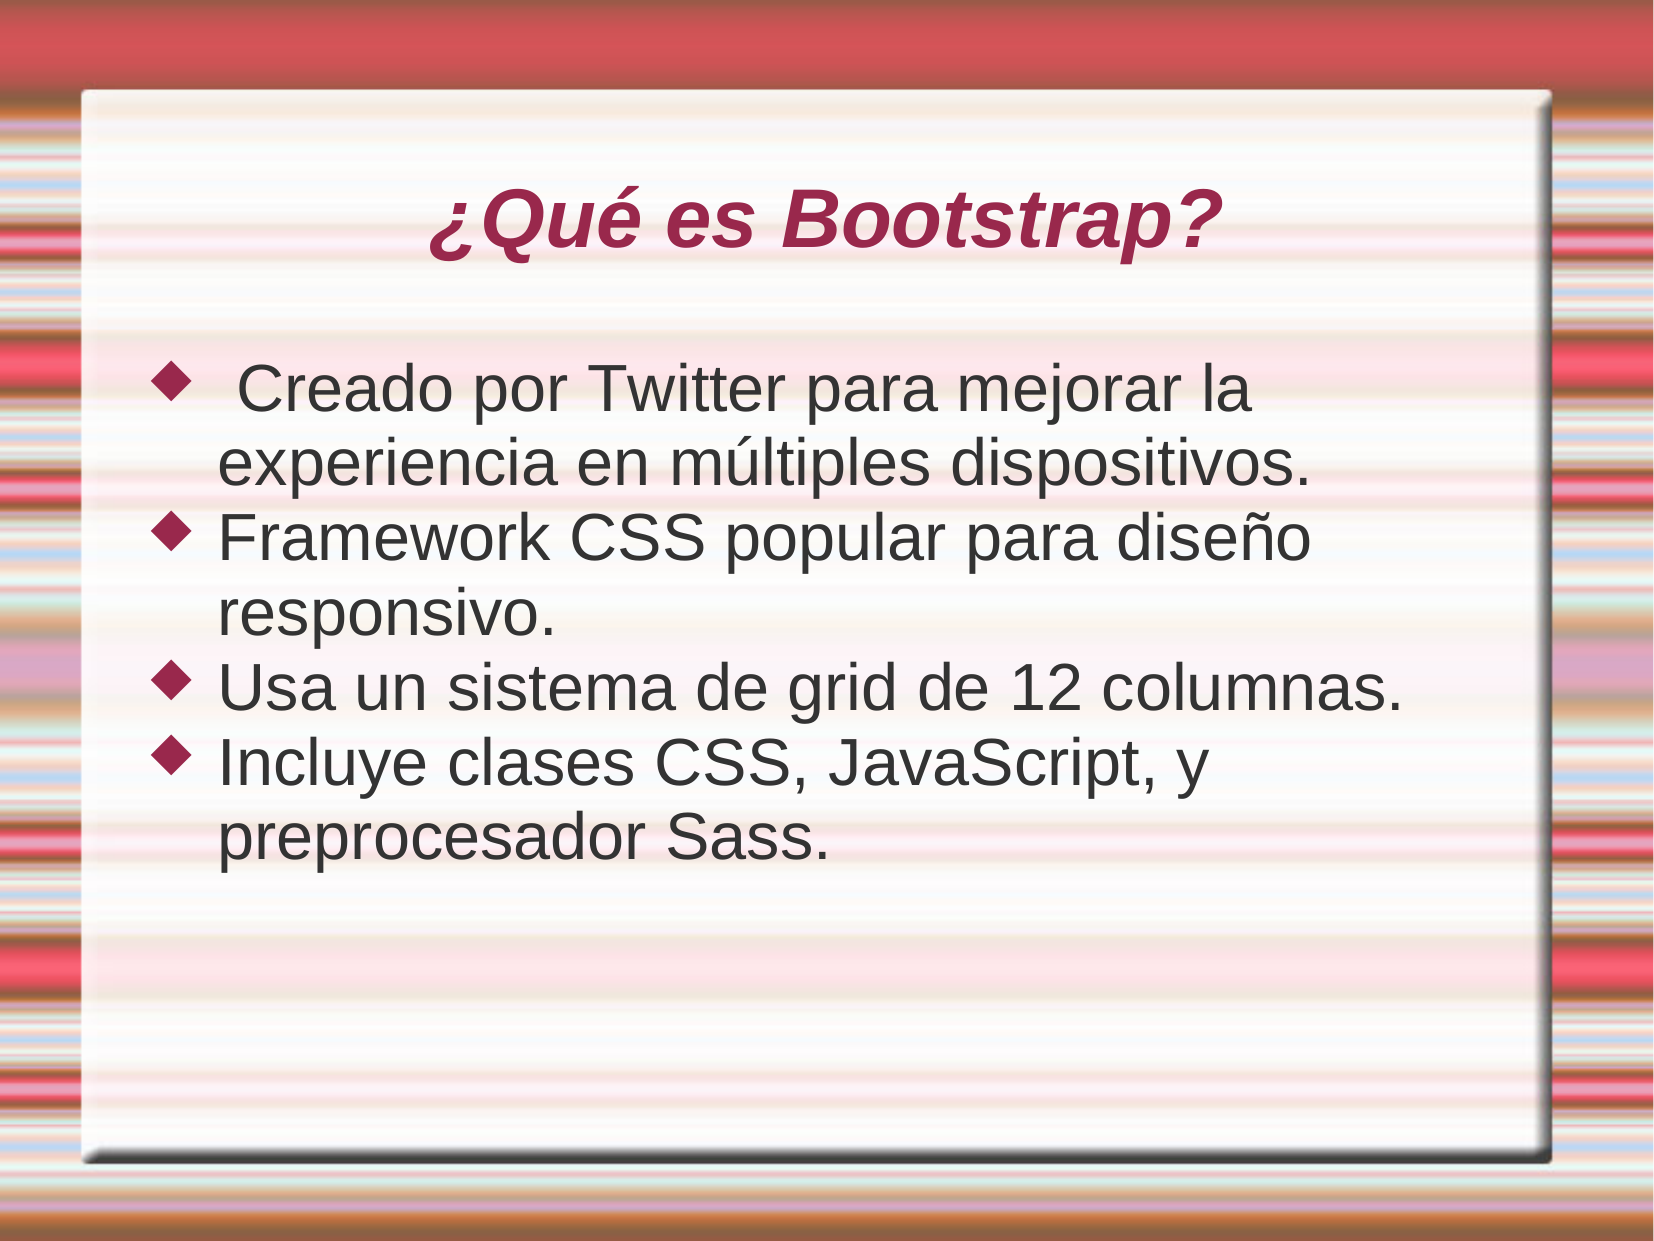

# ¿Qué es Bootstrap?
 Creado por Twitter para mejorar la experiencia en múltiples dispositivos.
Framework CSS popular para diseño responsivo.
Usa un sistema de grid de 12 columnas.
Incluye clases CSS, JavaScript, y preprocesador Sass.